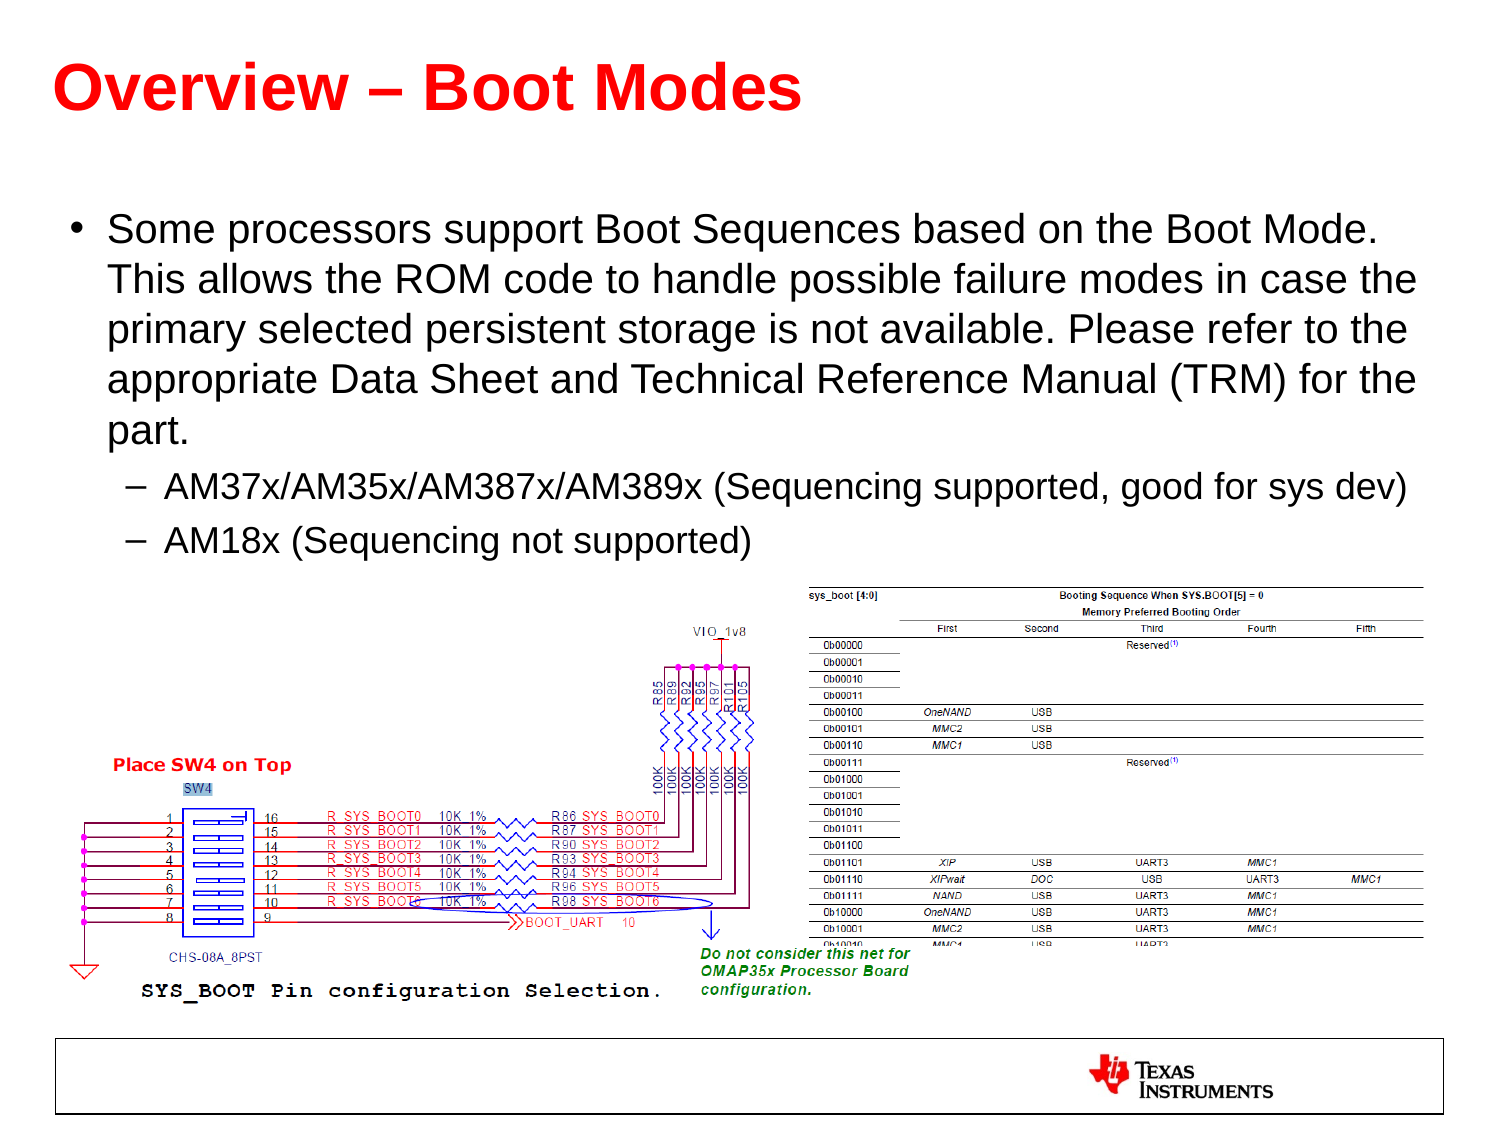

# Overview – Boot Modes
Some processors support Boot Sequences based on the Boot Mode. This allows the ROM code to handle possible failure modes in case the primary selected persistent storage is not available. Please refer to the appropriate Data Sheet and Technical Reference Manual (TRM) for the part.
AM37x/AM35x/AM387x/AM389x (Sequencing supported, good for sys dev)
AM18x (Sequencing not supported)